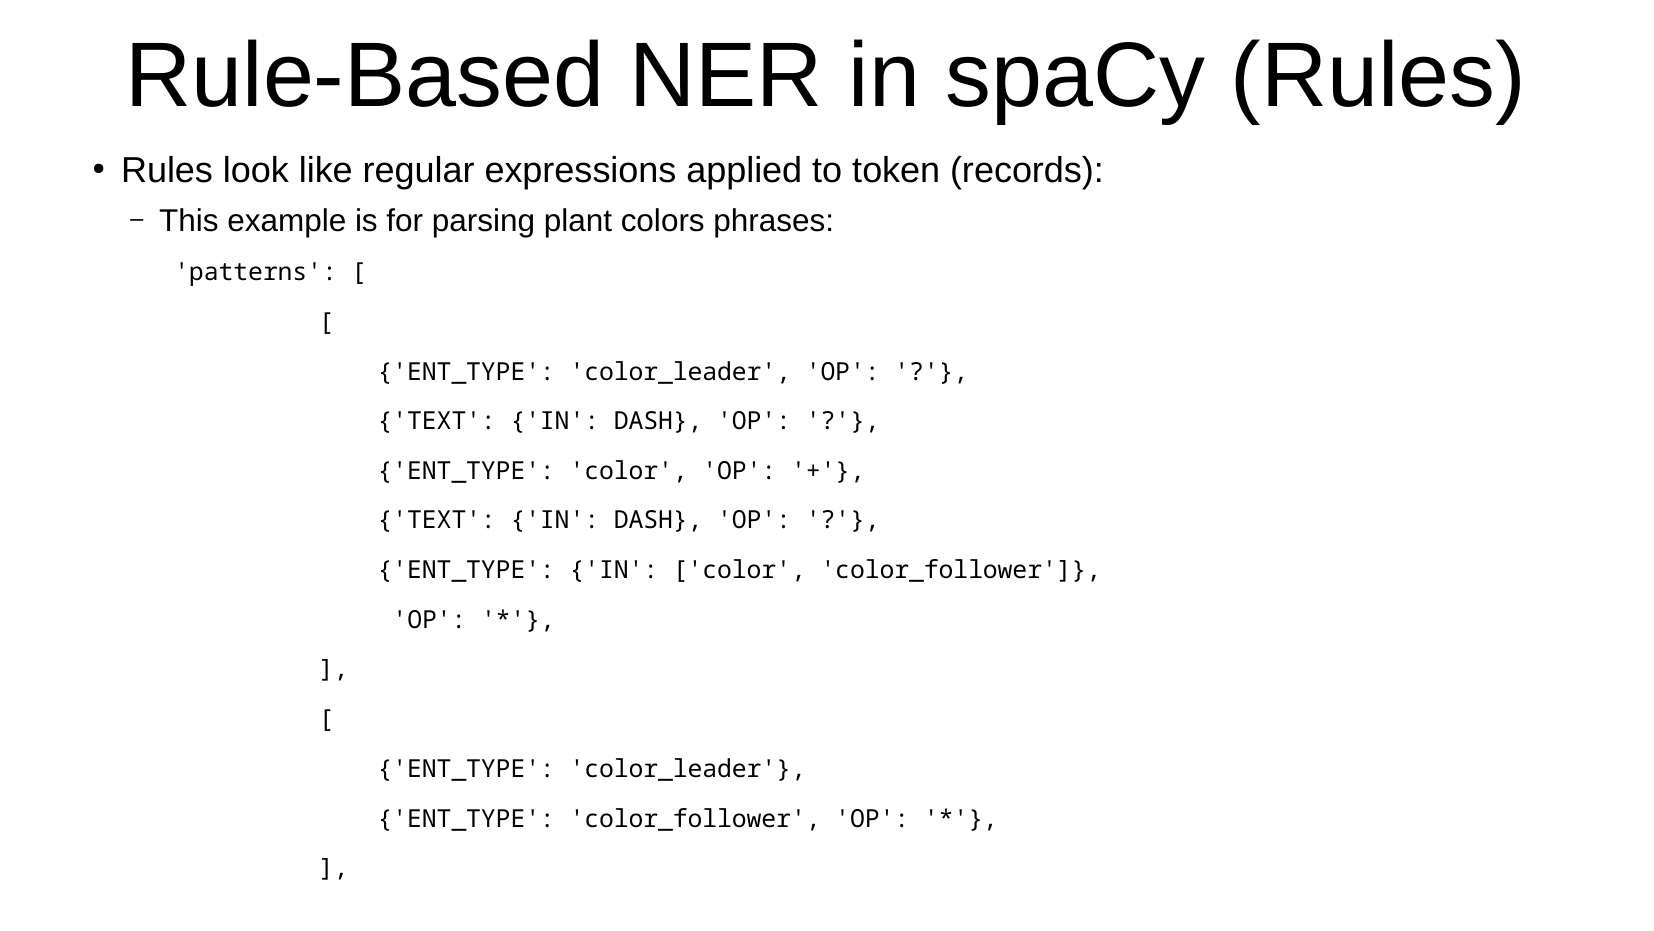

# Rule-Based NER in spaCy (Rules)
Rules look like regular expressions applied to token (records):
This example is for parsing plant colors phrases:
 'patterns': [
 [
 {'ENT_TYPE': 'color_leader', 'OP': '?'},
 {'TEXT': {'IN': DASH}, 'OP': '?'},
 {'ENT_TYPE': 'color', 'OP': '+'},
 {'TEXT': {'IN': DASH}, 'OP': '?'},
 {'ENT_TYPE': {'IN': ['color', 'color_follower']},
 'OP': '*'},
 ],
 [
 {'ENT_TYPE': 'color_leader'},
 {'ENT_TYPE': 'color_follower', 'OP': '*'},
 ],